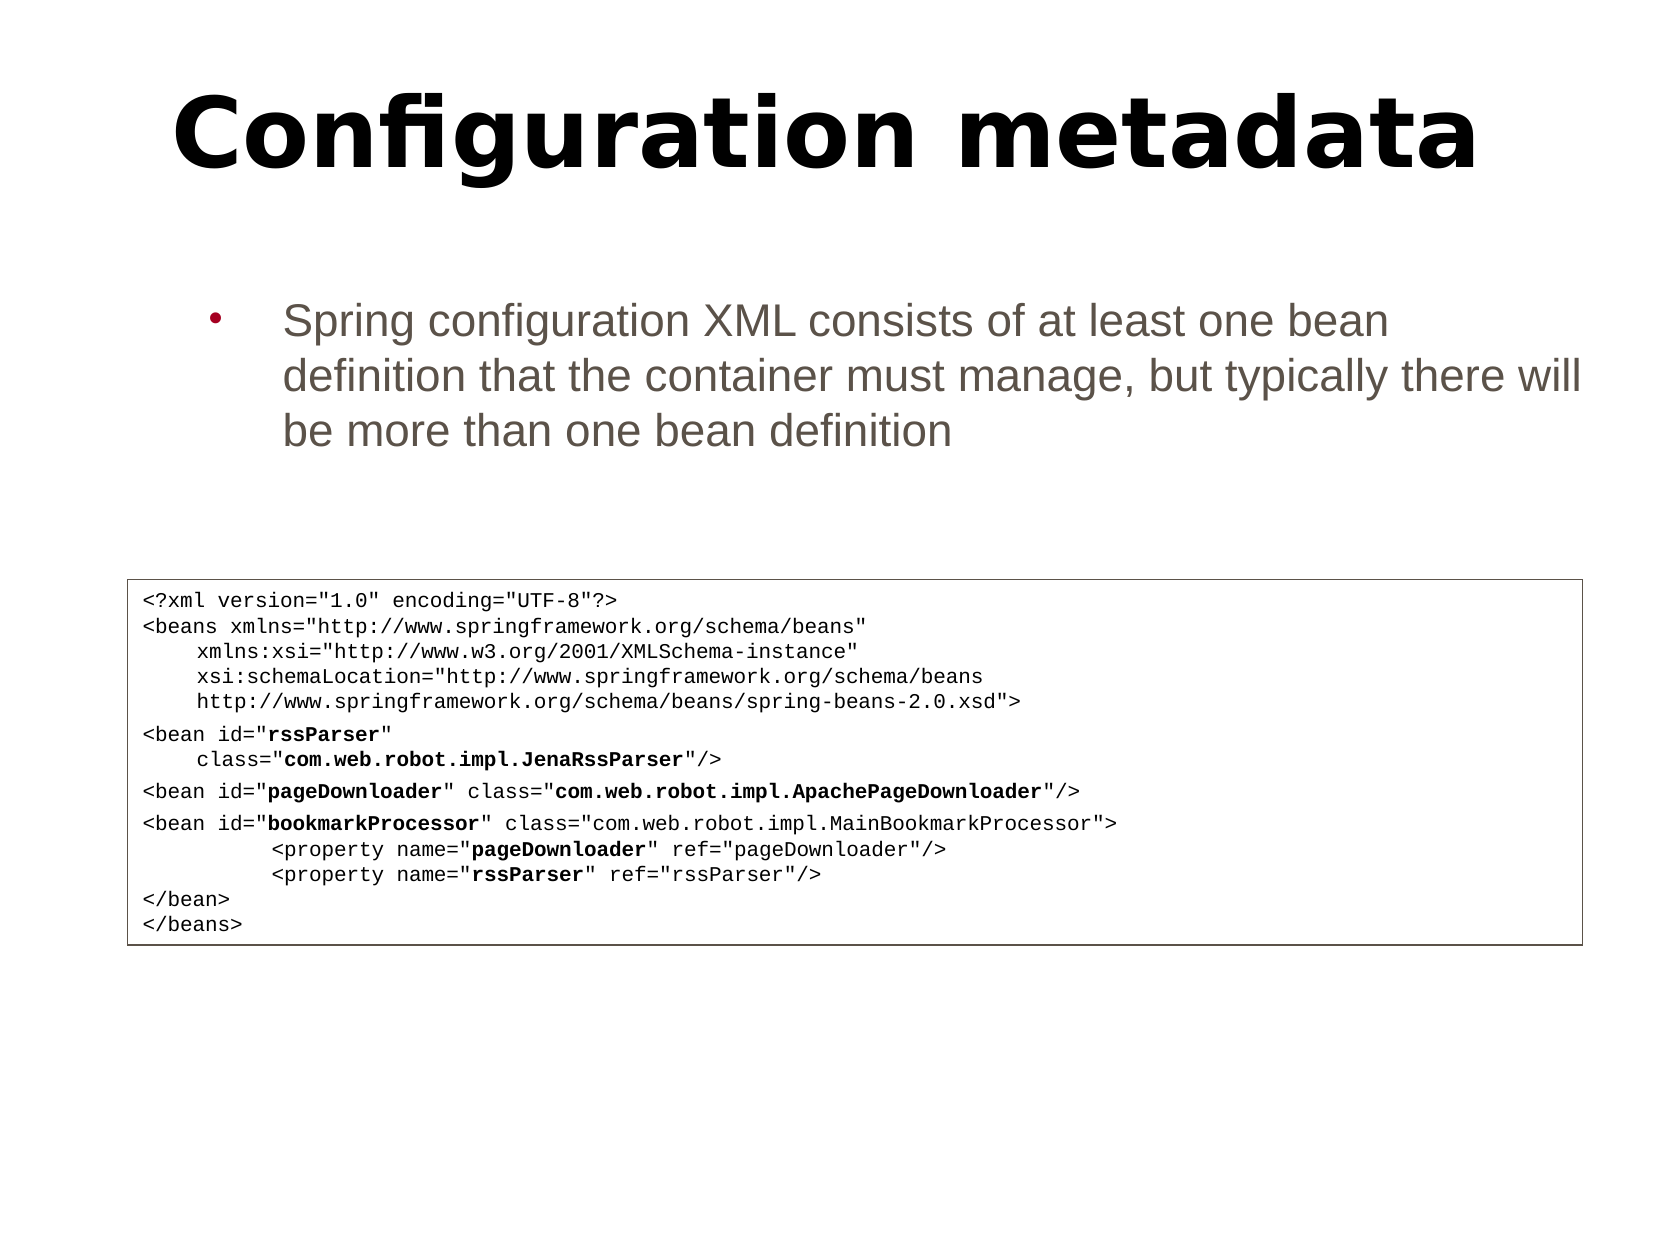

# Configuration metadata
Spring configuration XML consists of at least one bean definition that the container must manage, but typically there will be more than one bean definition
<?xml version="1.0" encoding="UTF-8"?>
<beans xmlns="http://www.springframework.org/schema/beans"
 	xmlns:xsi="http://www.w3.org/2001/XMLSchema-instance" xsi:schemaLocation="http://www.springframework.org/schema/beans http://www.springframework.org/schema/beans/spring-beans-2.0.xsd">
<bean id="rssParser"
	class="com.web.robot.impl.JenaRssParser"/>
<bean id="pageDownloader" class="com.web.robot.impl.ApachePageDownloader"/>
<bean id="bookmarkProcessor" class="com.web.robot.impl.MainBookmarkProcessor">
	 <property name="pageDownloader" ref="pageDownloader"/>
	 <property name="rssParser" ref="rssParser"/>
</bean>
</beans>